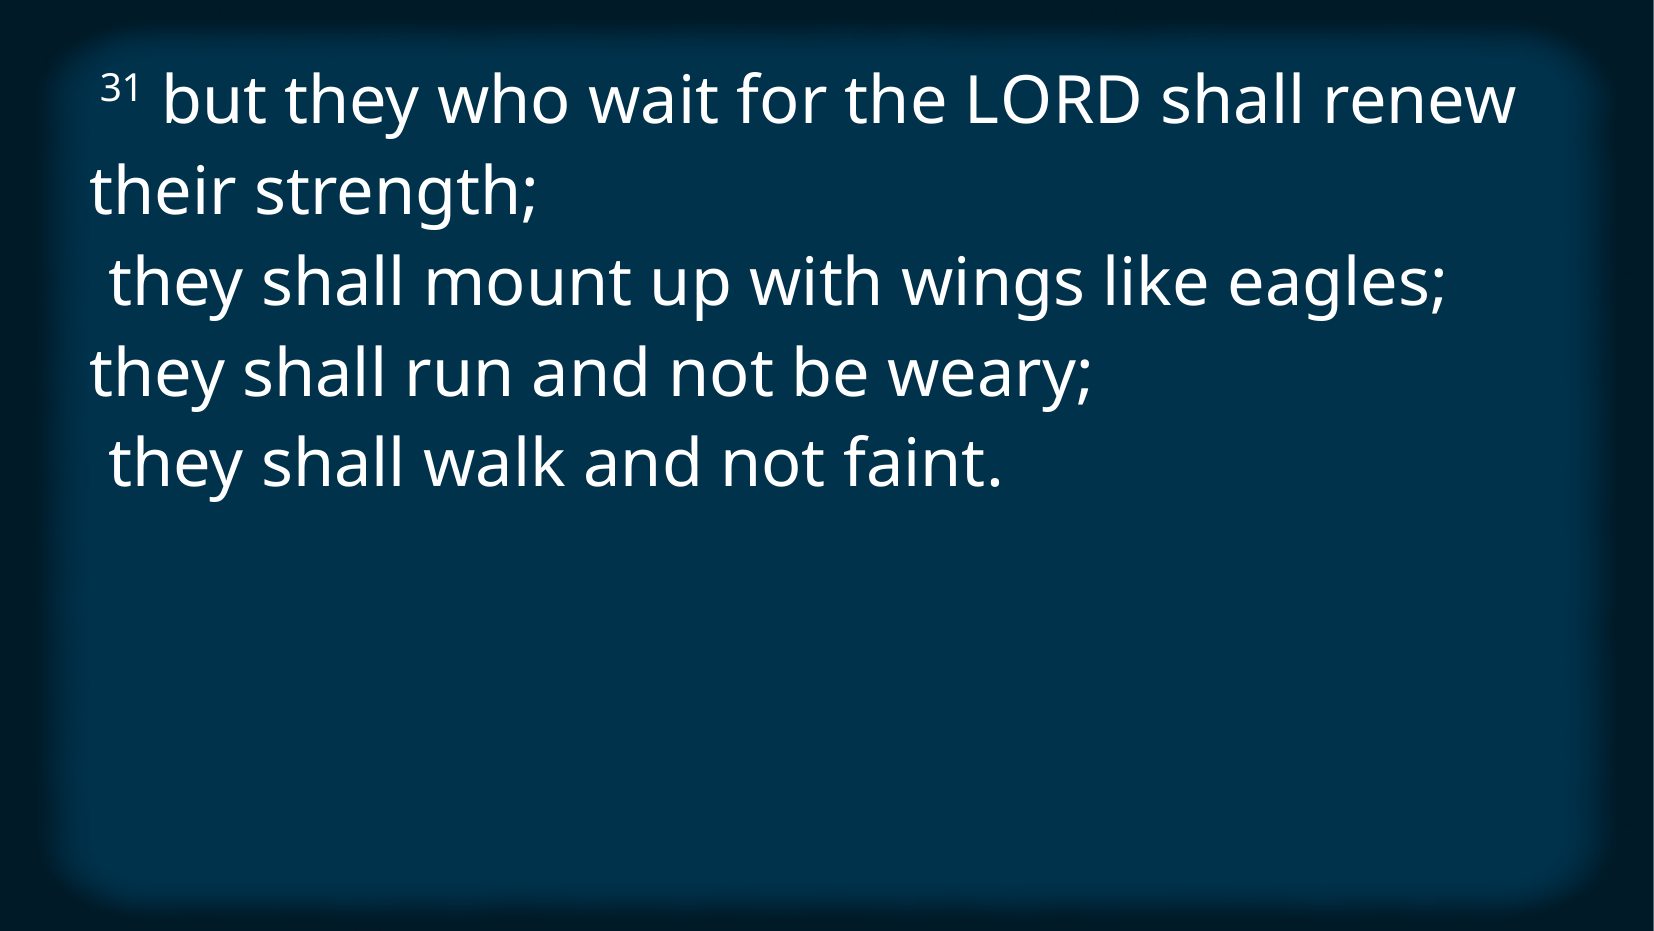

31 but they who wait for the LORD shall renew their strength;
they shall mount up with wings like eagles;
they shall run and not be weary;
they shall walk and not faint.